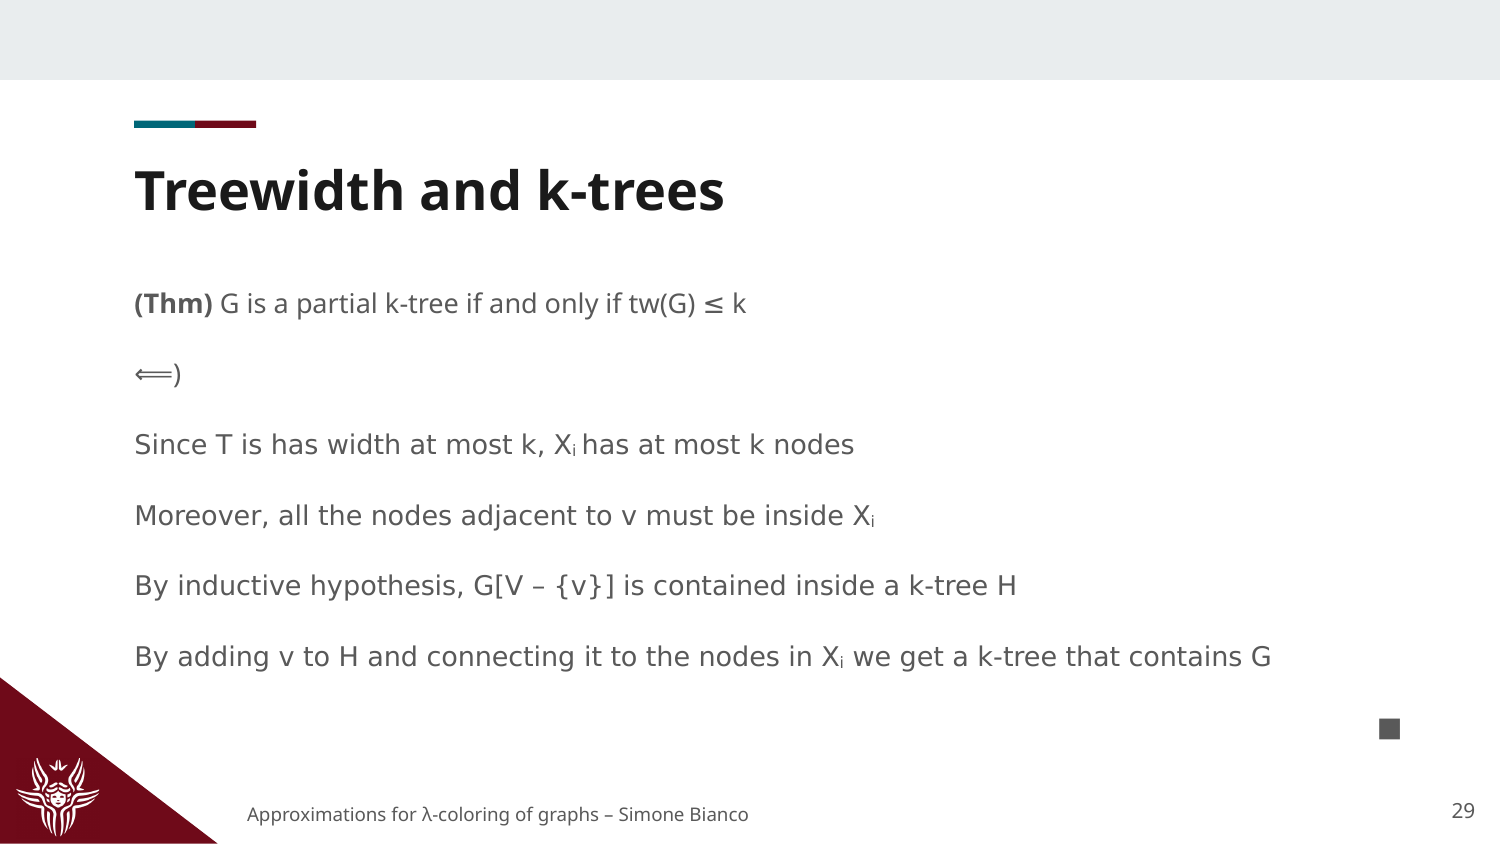

# Treewidth and k-trees
(Thm) G is a partial k-tree if and only if tw(G) ≤ k
⟸)
Since T is has width at most k, Xi has at most k nodes
Moreover, all the nodes adjacent to v must be inside Xi
By inductive hypothesis, G[V – {v}] is contained inside a k-tree H
By adding v to H and connecting it to the nodes in Xi we get a k-tree that contains G
■
Approximations for λ-coloring of graphs – Simone Bianco